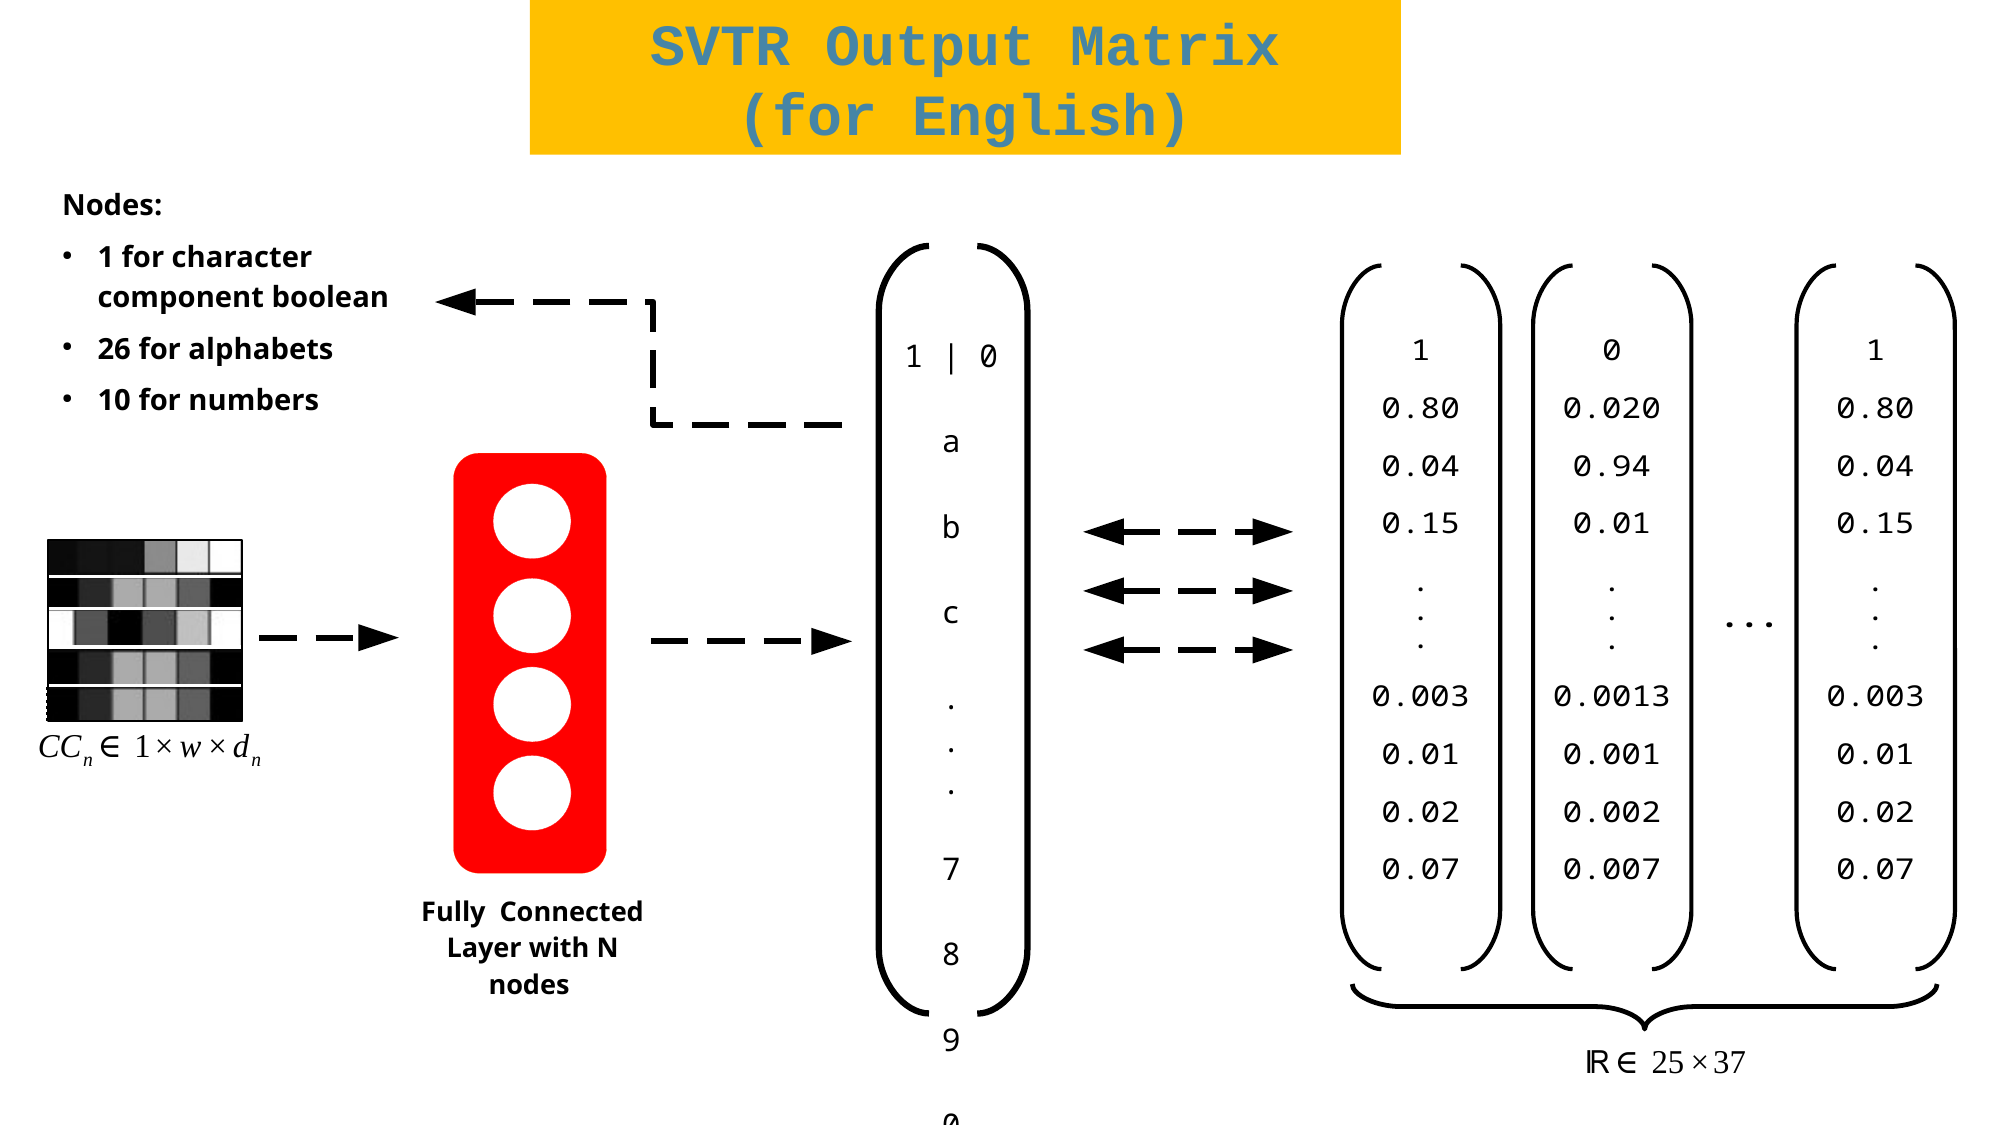

SVTR Output Matrix
(for English)
Nodes:
1 for character component boolean
26 for alphabets
10 for numbers
1 | 0
a
b
c
.
.
.
7
8
9
0
Fully Connected
Layer with N nodes